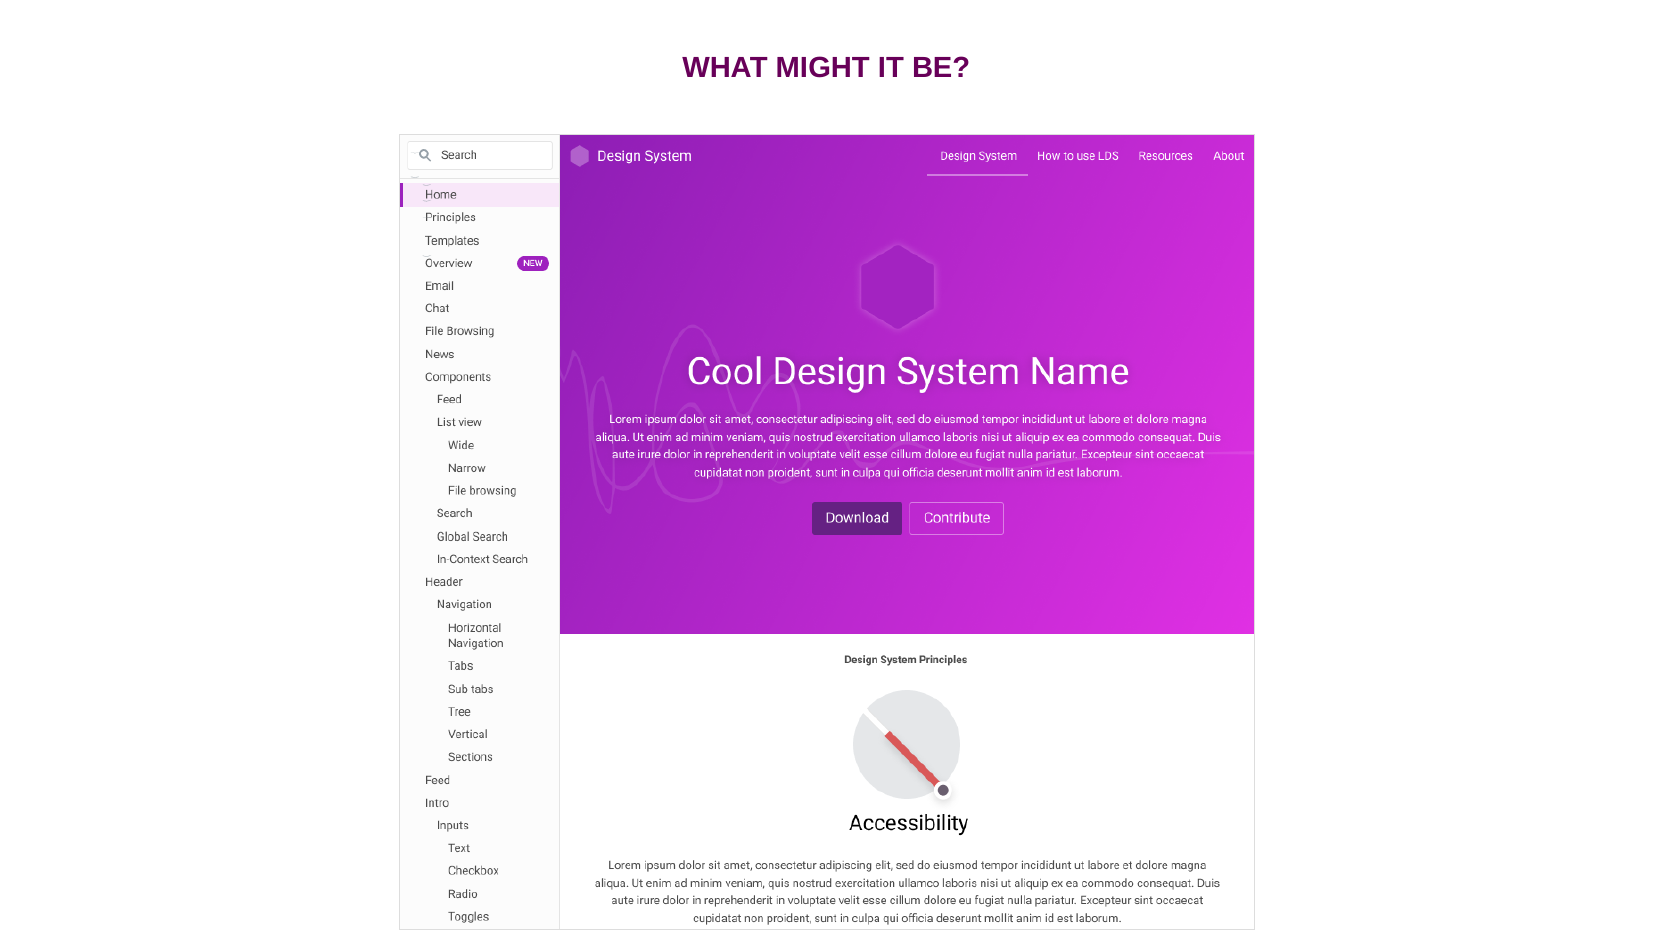

# WHAT MIGHT IT BE?
DESIGN SYSTEM PROJECT